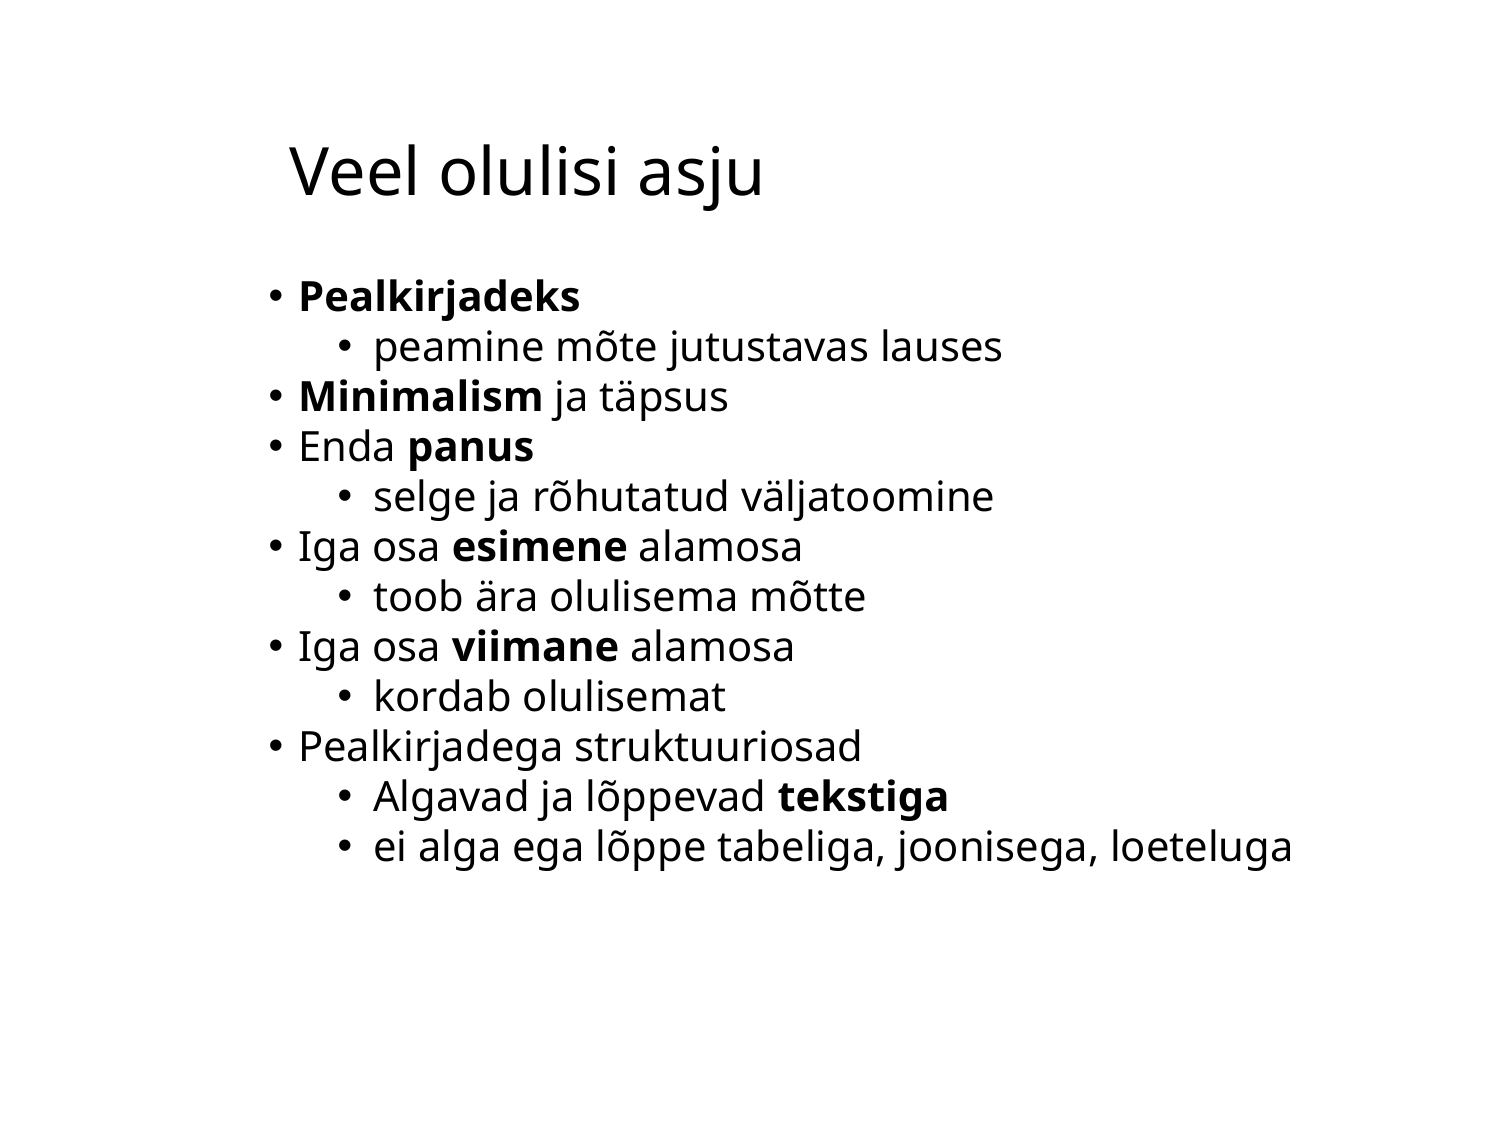

Veel olulisi asju
Pealkirjadeks
peamine mõte jutustavas lauses
Minimalism ja täpsus
Enda panus
selge ja rõhutatud väljatoomine
Iga osa esimene alamosa
toob ära olulisema mõtte
Iga osa viimane alamosa
kordab olulisemat
Pealkirjadega struktuuriosad
Algavad ja lõppevad tekstiga
ei alga ega lõppe tabeliga, joonisega, loeteluga